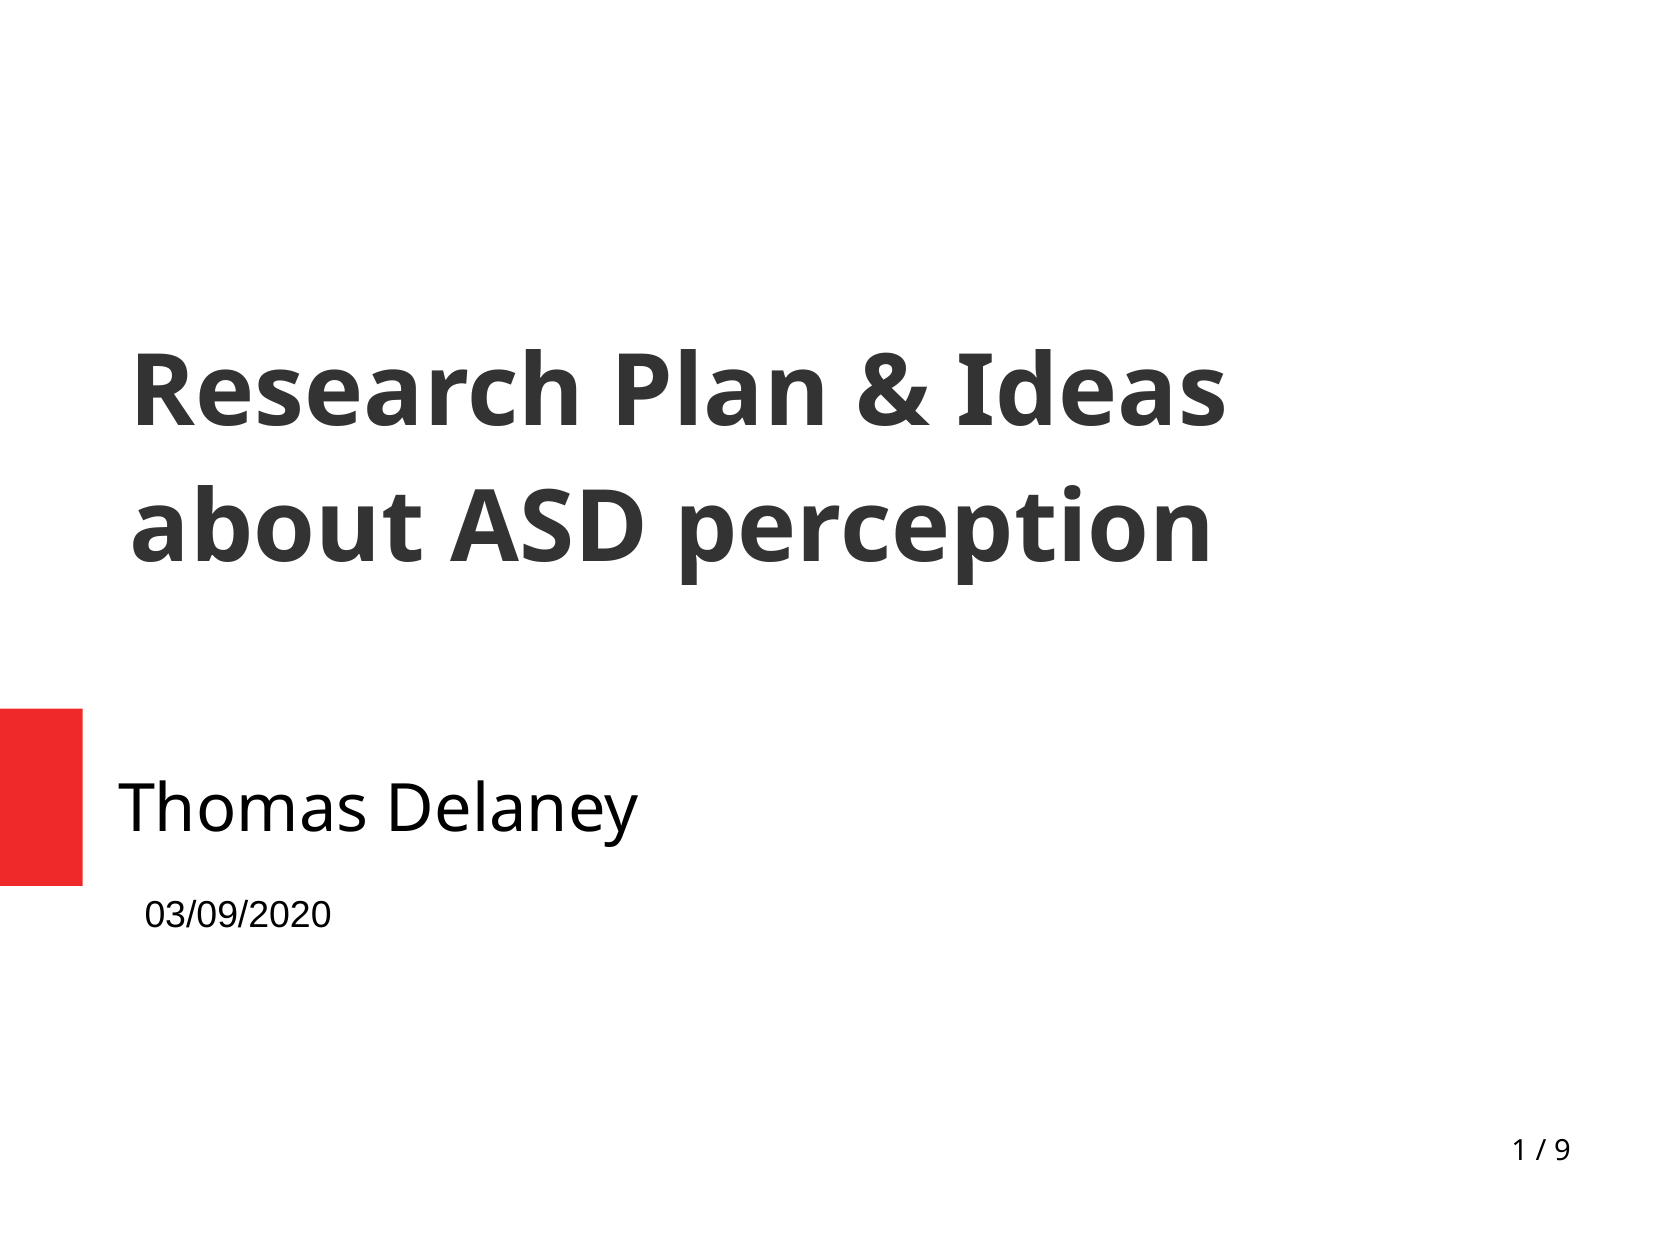

# Research Plan & Ideas about ASD perception
Thomas Delaney
03/09/2020
1